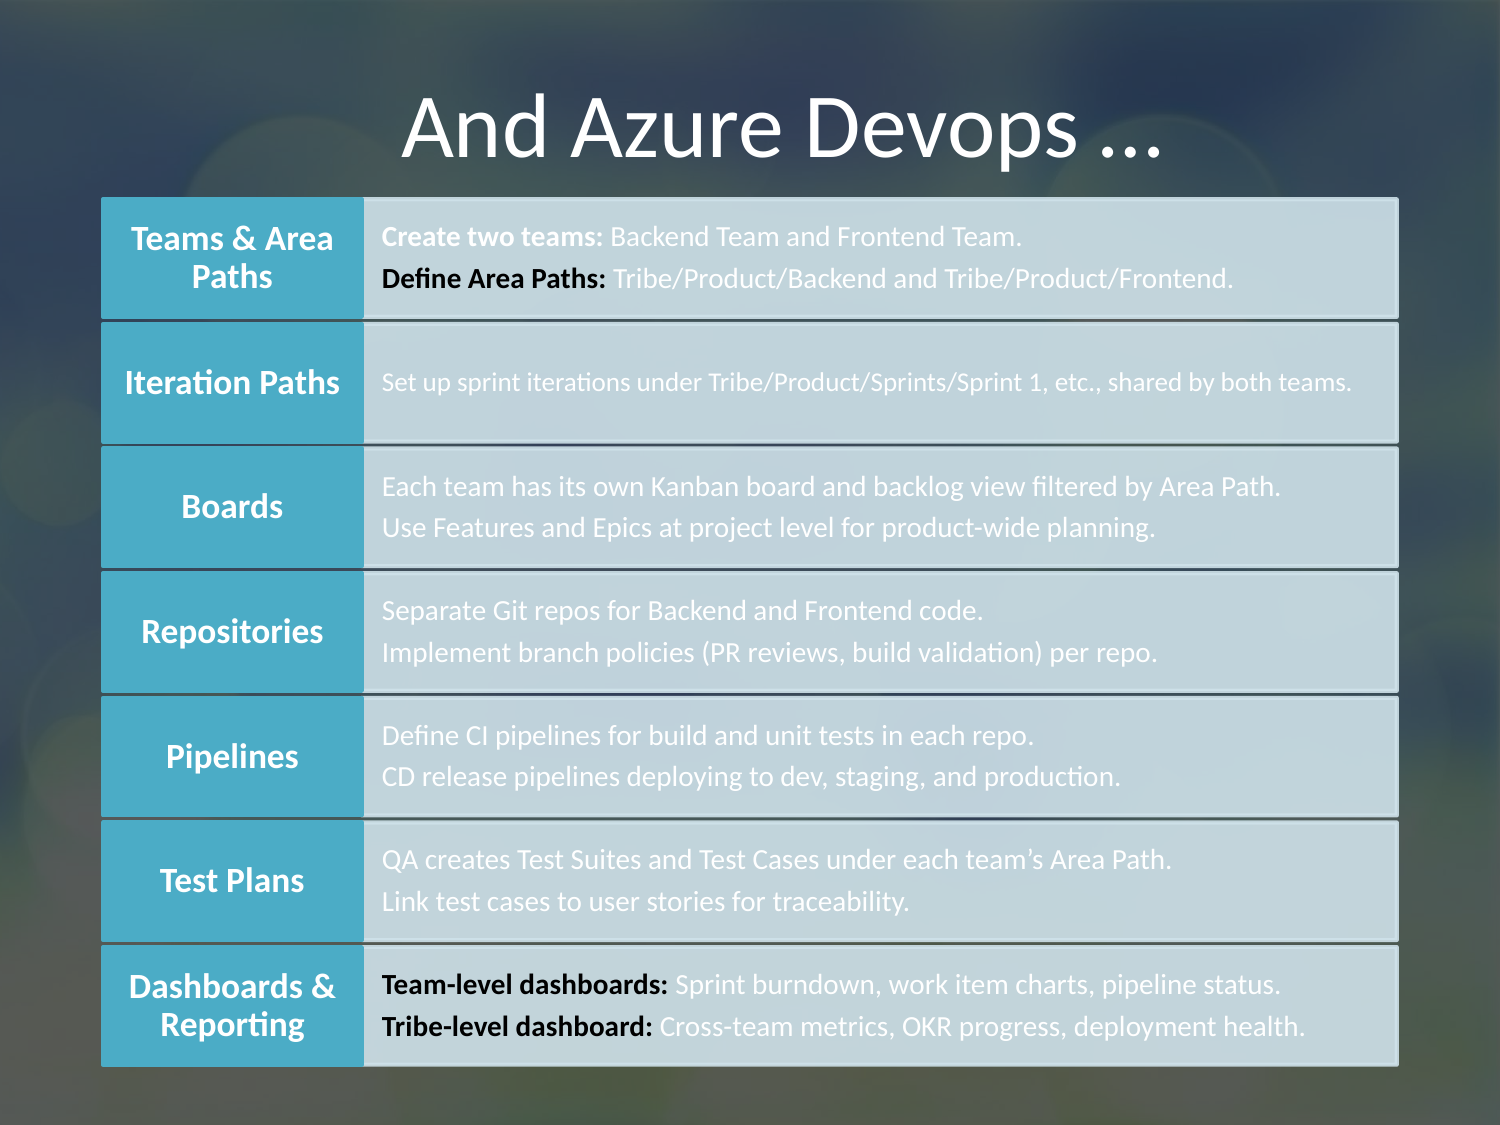

# And Azure Devops …
Teams & Area Paths
Create two teams: Backend Team and Frontend Team.
Define Area Paths: Tribe/Product/Backend and Tribe/Product/Frontend.
Iteration Paths
Set up sprint iterations under Tribe/Product/Sprints/Sprint 1, etc., shared by both teams.
Boards
Each team has its own Kanban board and backlog view filtered by Area Path.
Use Features and Epics at project level for product-wide planning.
Repositories
Separate Git repos for Backend and Frontend code.
Implement branch policies (PR reviews, build validation) per repo.
Pipelines
Define CI pipelines for build and unit tests in each repo.
CD release pipelines deploying to dev, staging, and production.
Test Plans
QA creates Test Suites and Test Cases under each team’s Area Path.
Link test cases to user stories for traceability.
Dashboards & Reporting
Team-level dashboards: Sprint burndown, work item charts, pipeline status.
Tribe-level dashboard: Cross-team metrics, OKR progress, deployment health.